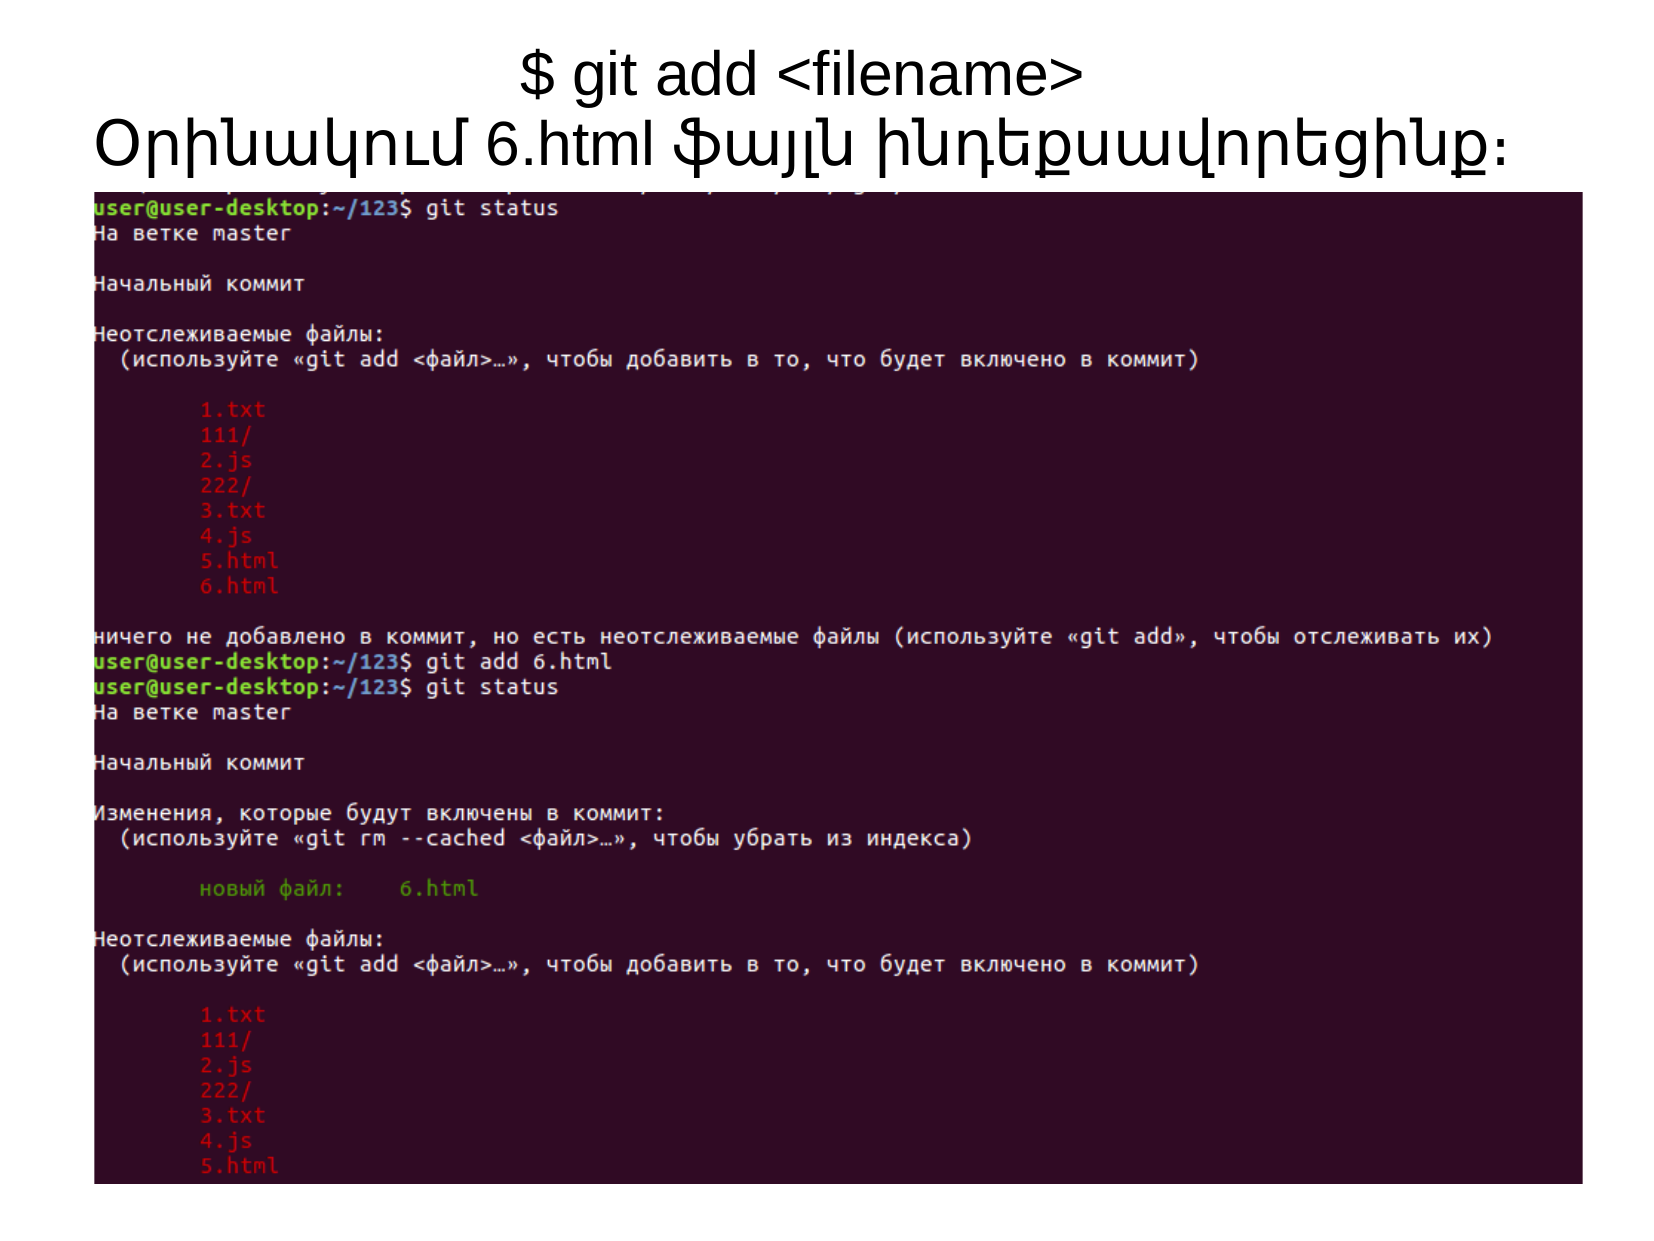

# $ git add <filename> Օրինակում 6.html ֆայլն ինդեքսավորեցինք։